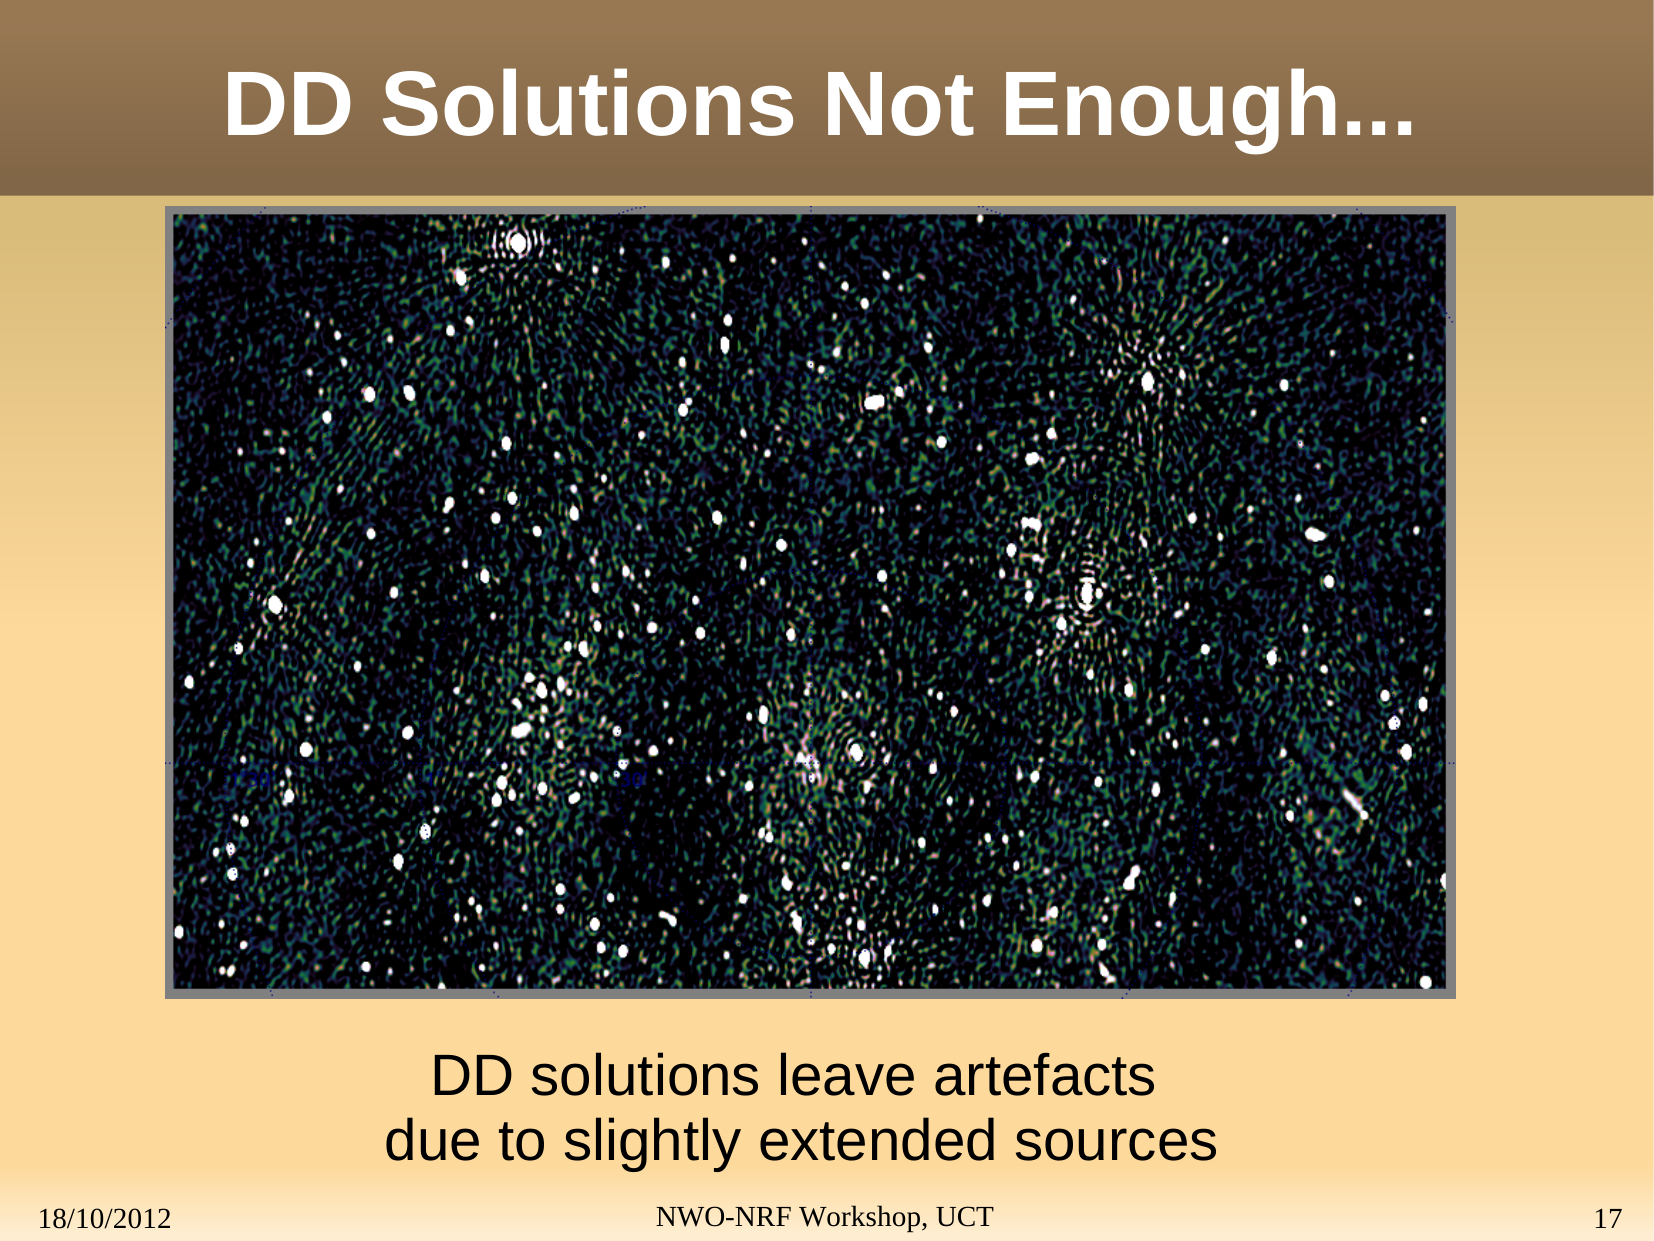

# DD Solutions Not Enough...
DD solutions leave artefacts
due to slightly extended sources
NWO-NRF Workshop, UCT
18/10/2012
17